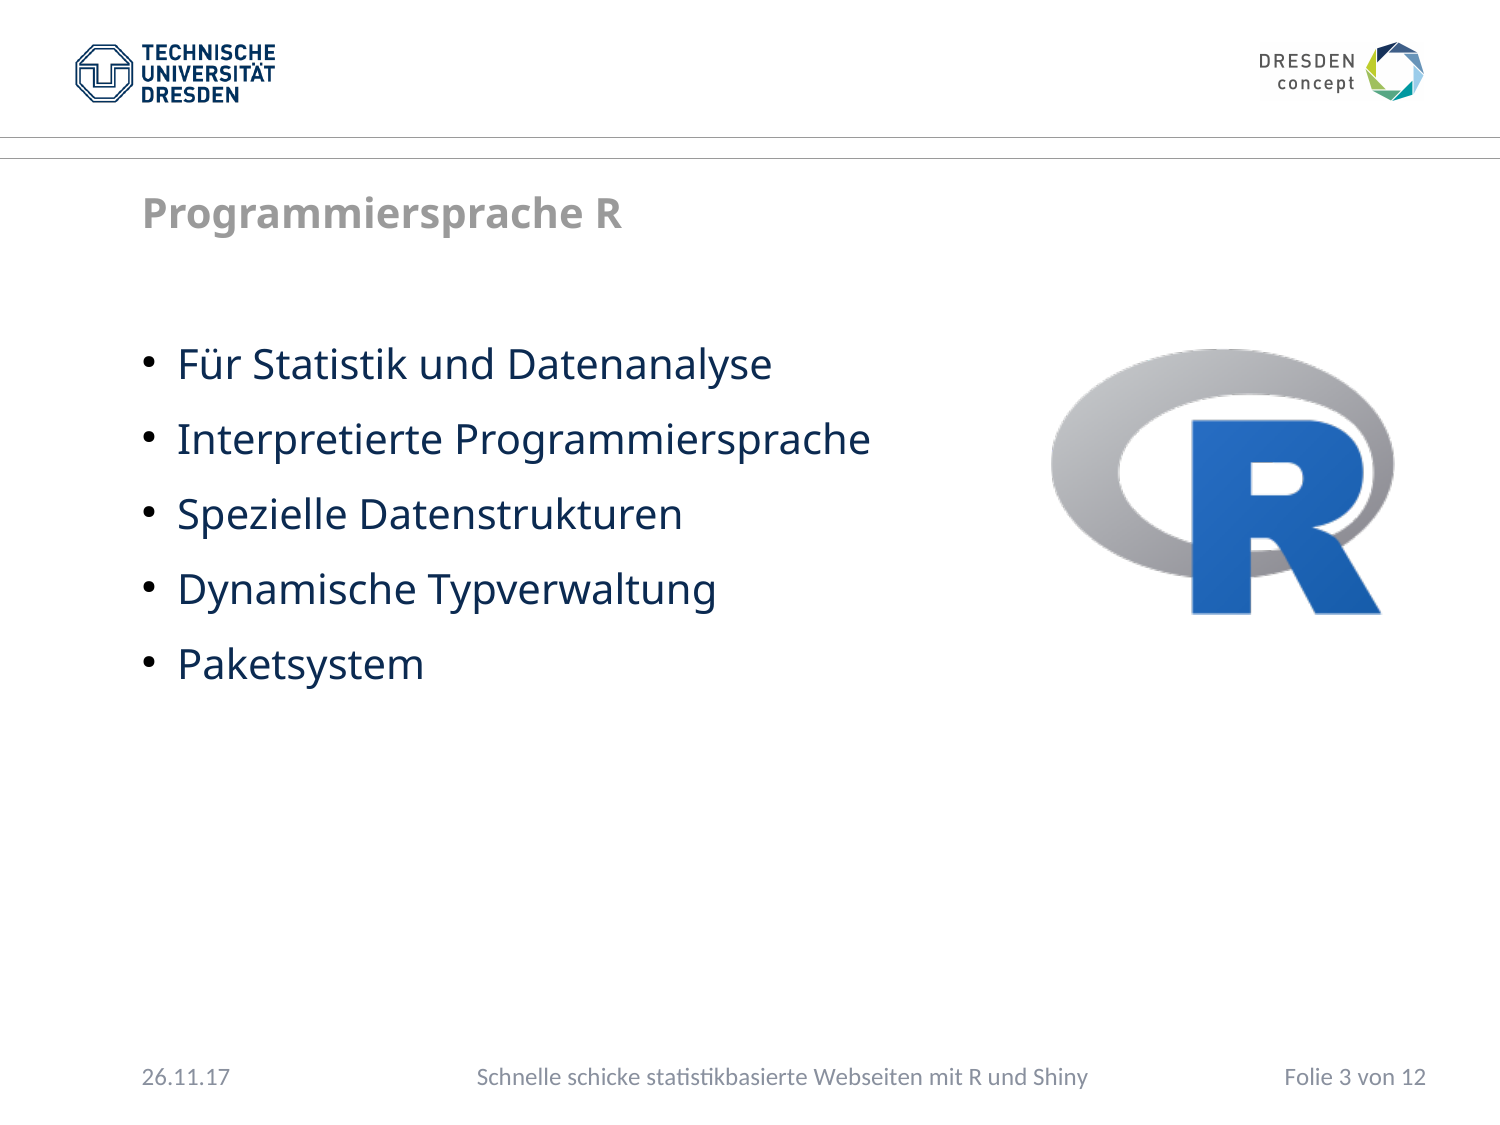

# Programmiersprache R
Für Statistik und Datenanalyse
Interpretierte Programmiersprache
Spezielle Datenstrukturen
Dynamische Typverwaltung
Paketsystem
26.11.17
Folie von 12
Schnelle schicke statistikbasierte Webseiten mit R und Shiny